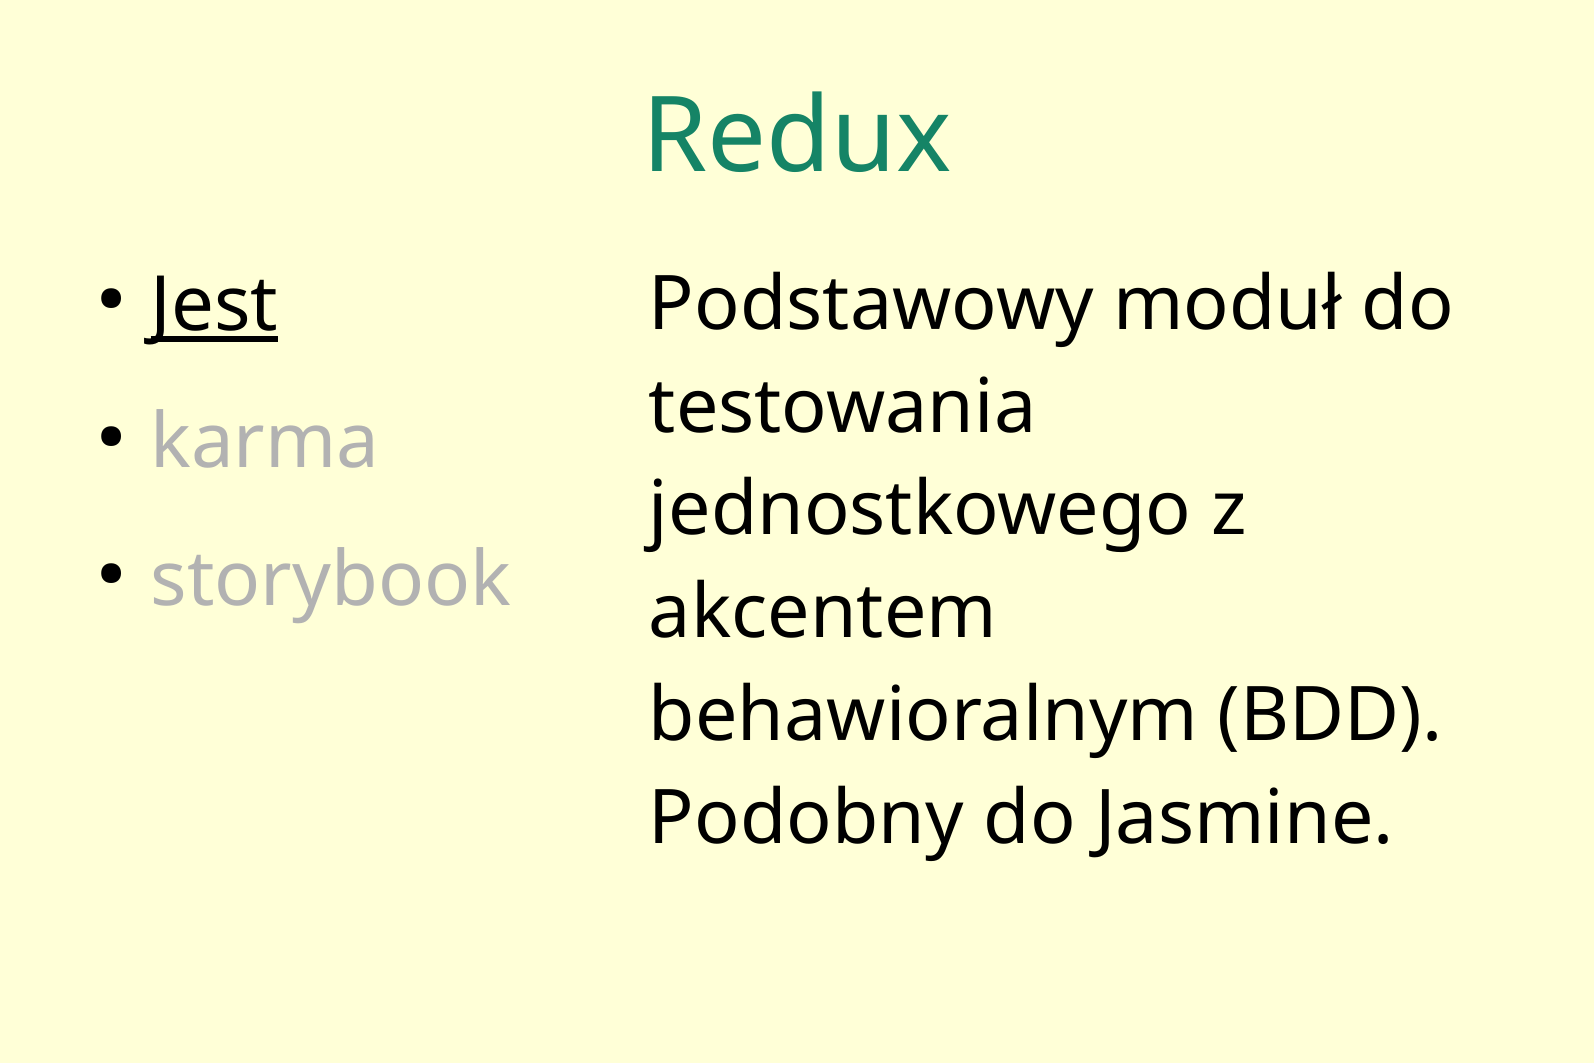

# Redux
Jest
karma
storybook
Podstawowy moduł do testowania jednostkowego z akcentem behawioralnym (BDD). Podobny do Jasmine.